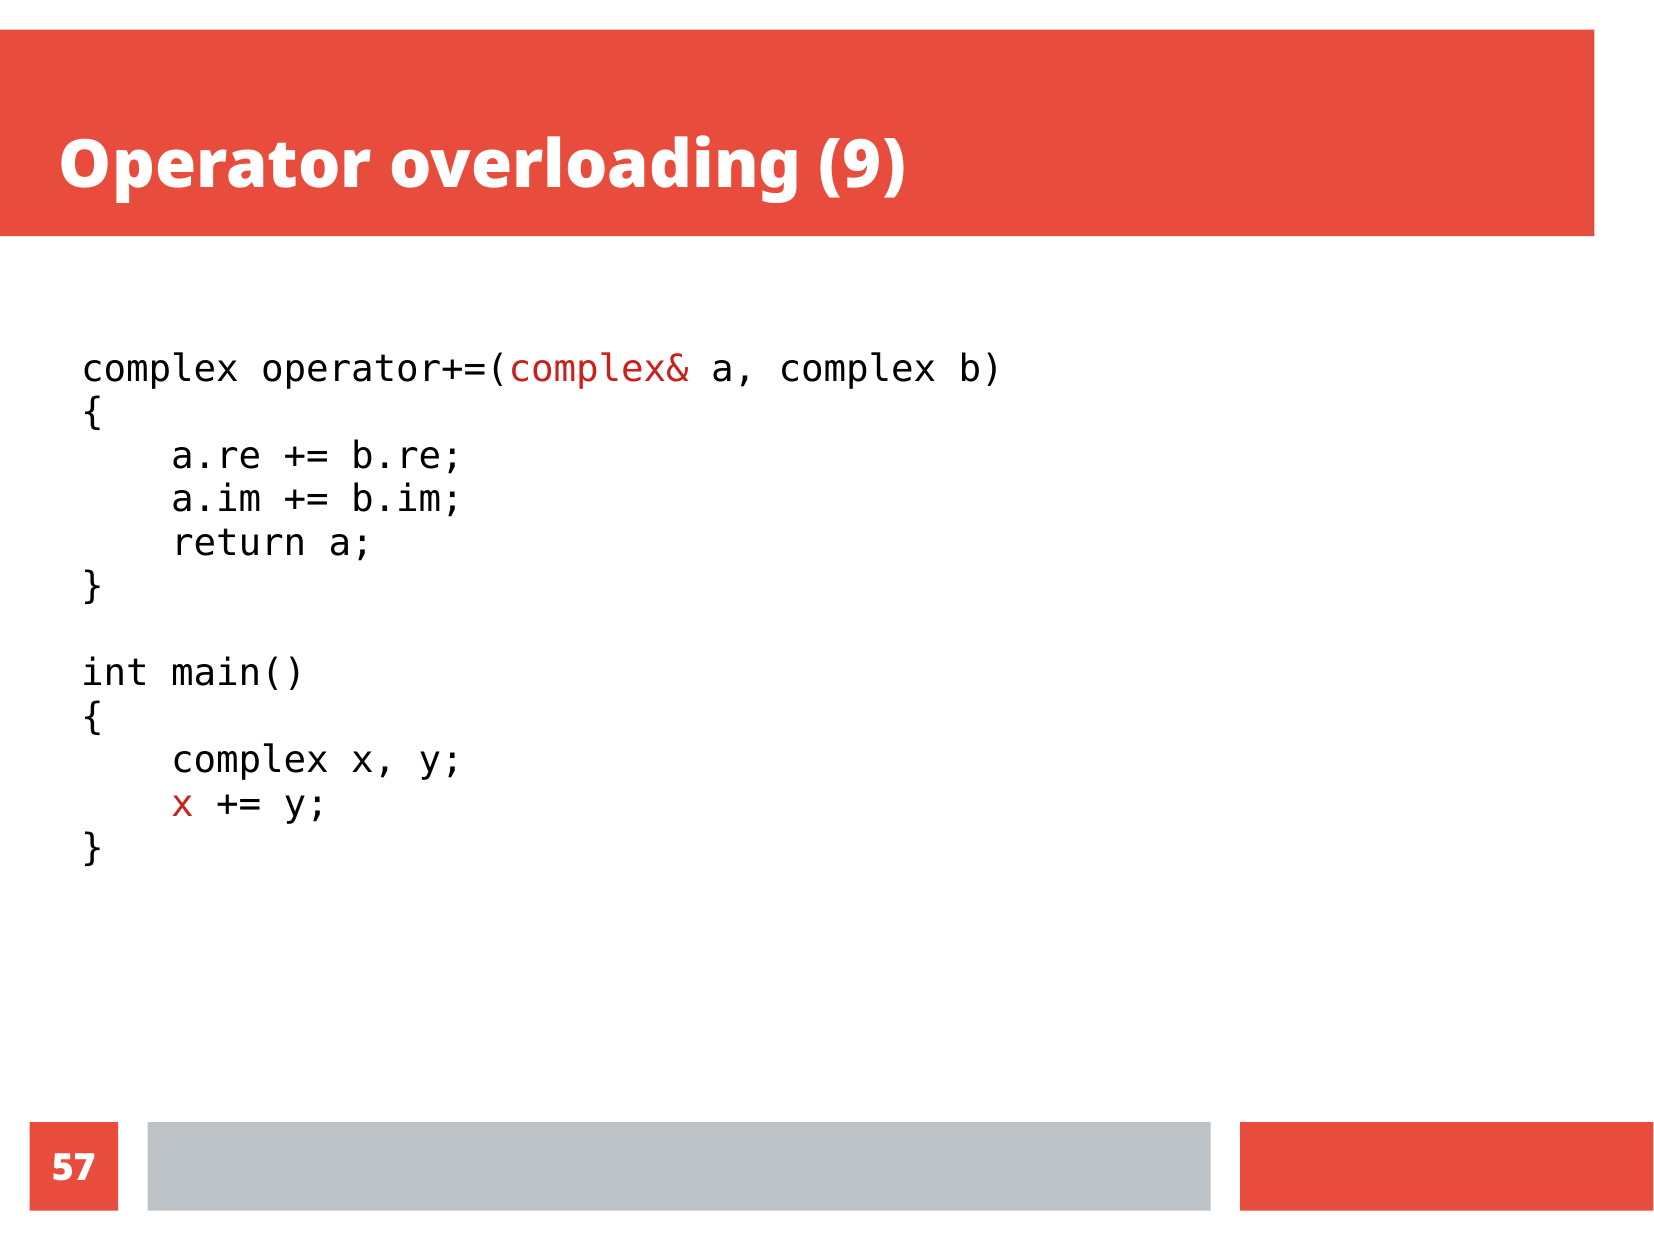

# Operator overloading (9)
complex operator+=(complex& a, complex b)
{
 a.re += b.re;
 a.im += b.im;
 return a;
}
int main()
{
 complex x, y;
 x += y;
}
57